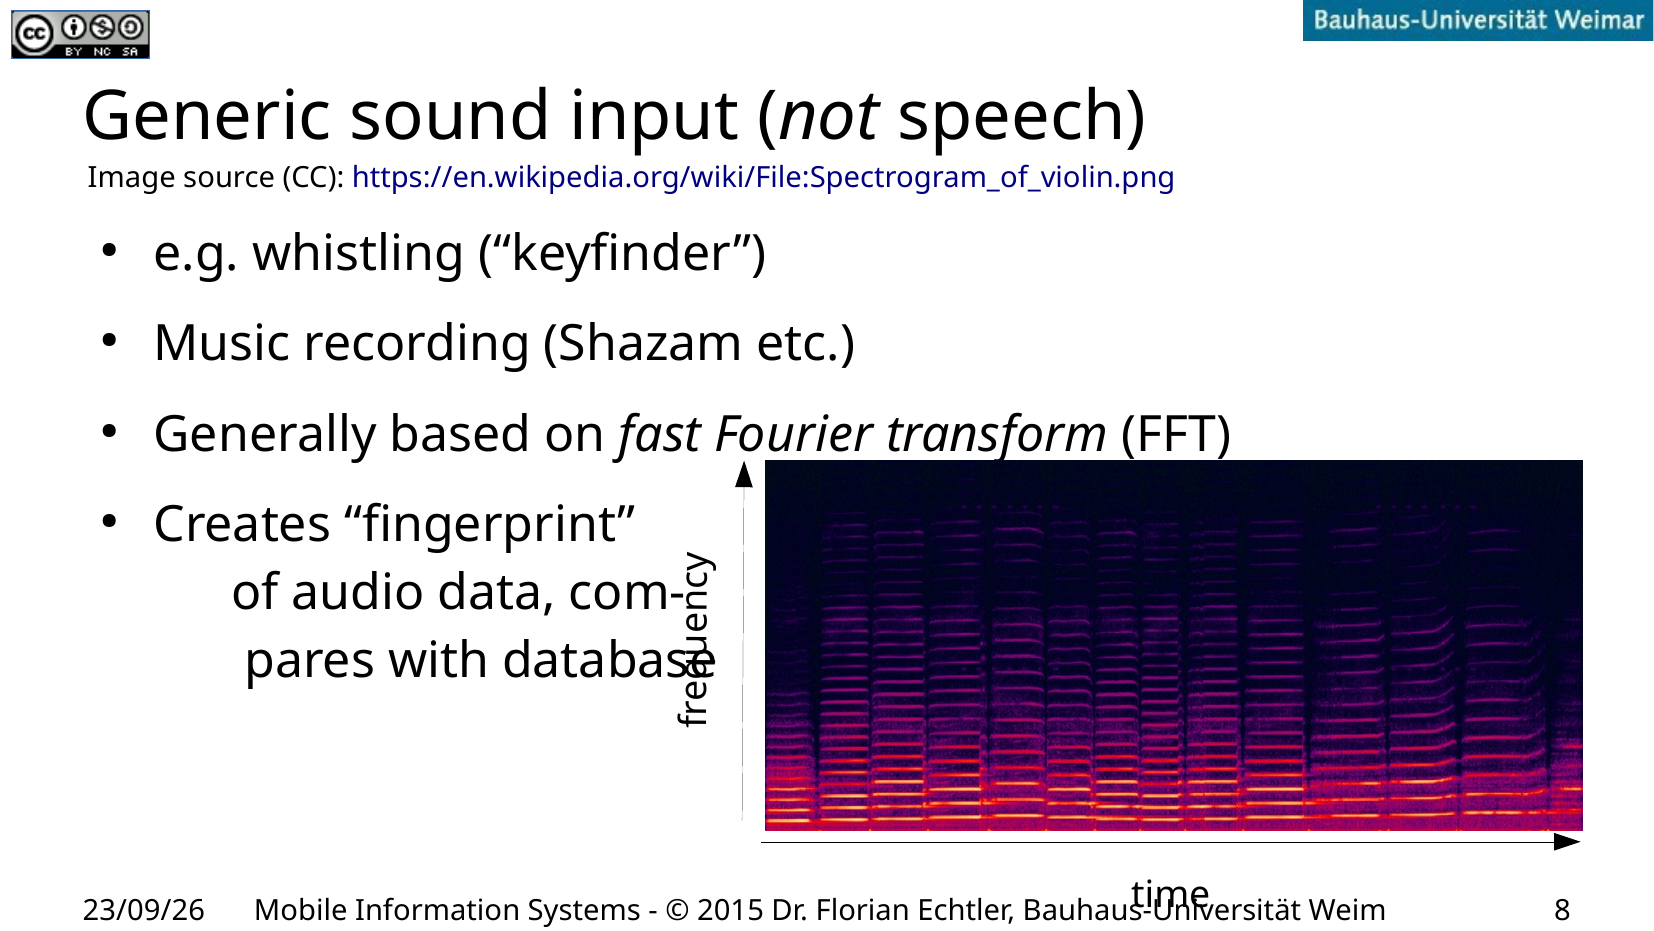

# Generic sound input (not speech)
Image source (CC): https://en.wikipedia.org/wiki/File:Spectrogram_of_violin.png
e.g. whistling (“keyfinder”)
Music recording (Shazam etc.)
Generally based on fast Fourier transform (FFT)
Creates “fingerprint” of audio data, com- pares with database
frequency
time
Mobile Information Systems - © 2015 Dr. Florian Echtler, Bauhaus-Universität Weimar
8